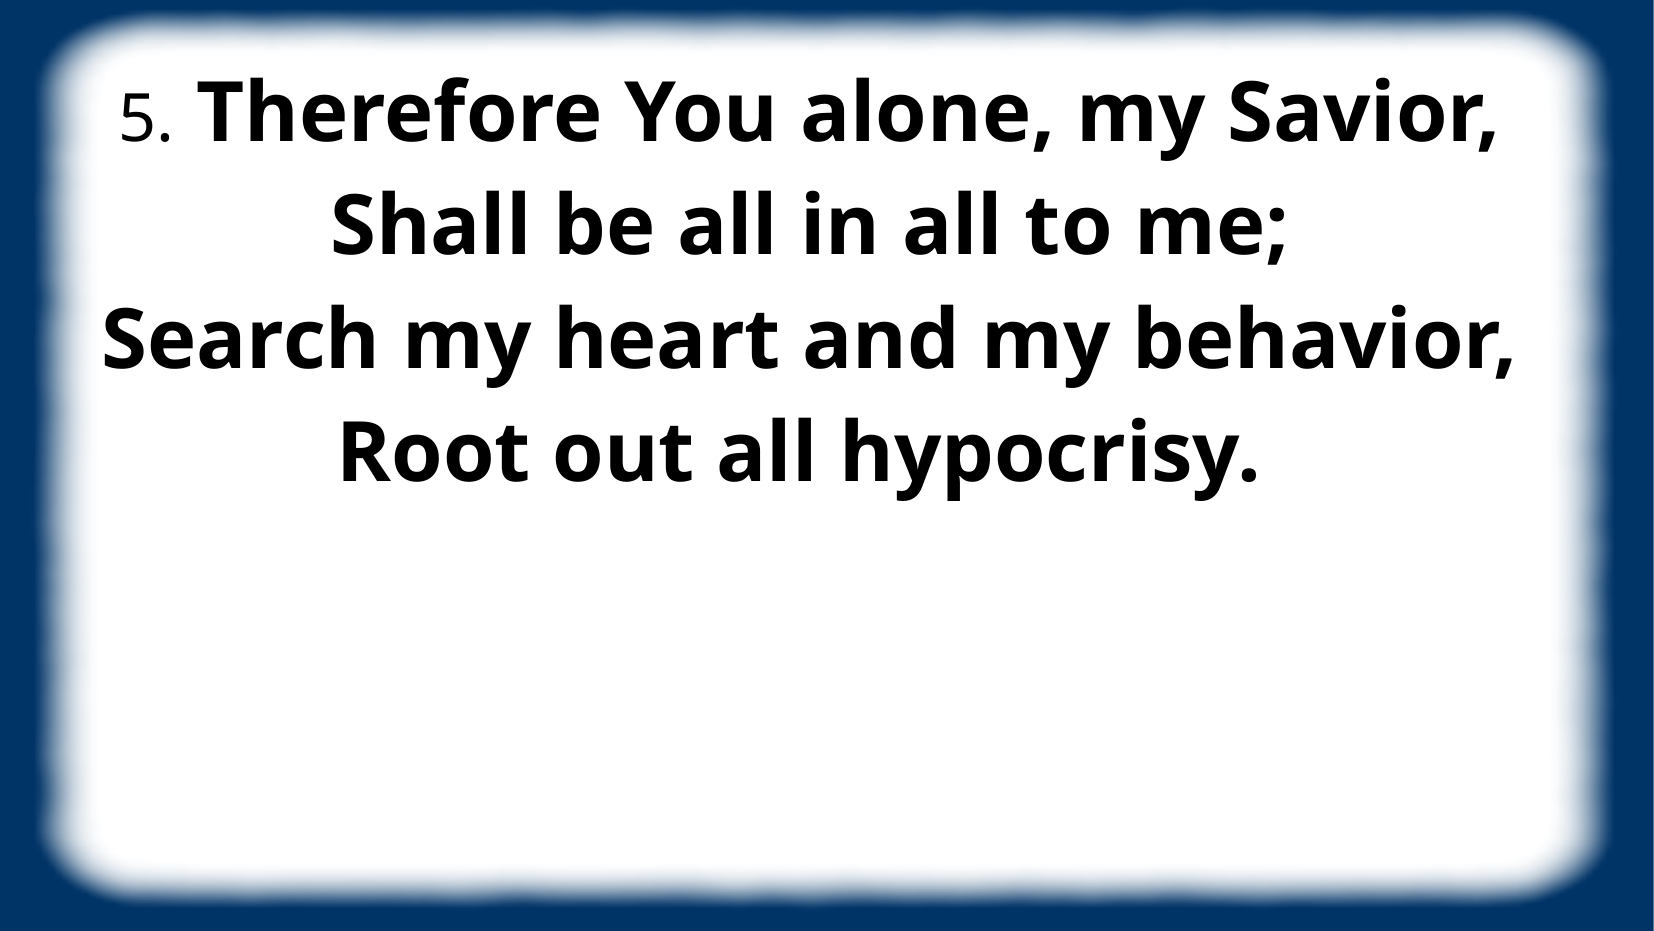

5. Therefore You alone, my Savior,
Shall be all in all to me;
Search my heart and my behavior,
Root out all hypocrisy.